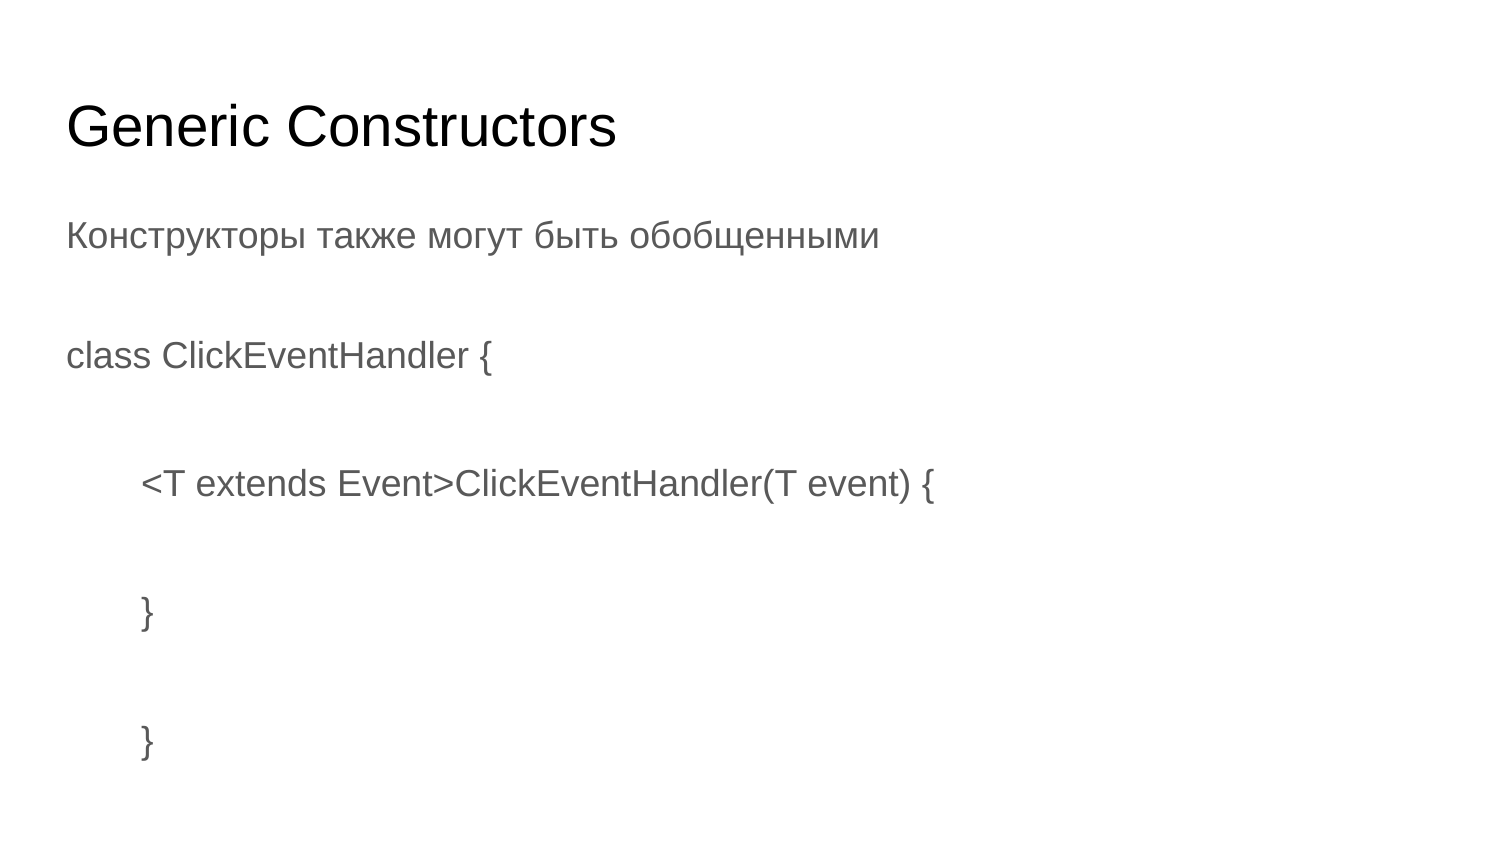

# Generic Constructors
Конструкторы также могут быть обобщенными
class ClickEventHandler {
<T extends Event>ClickEventHandler(T event) {
}
}